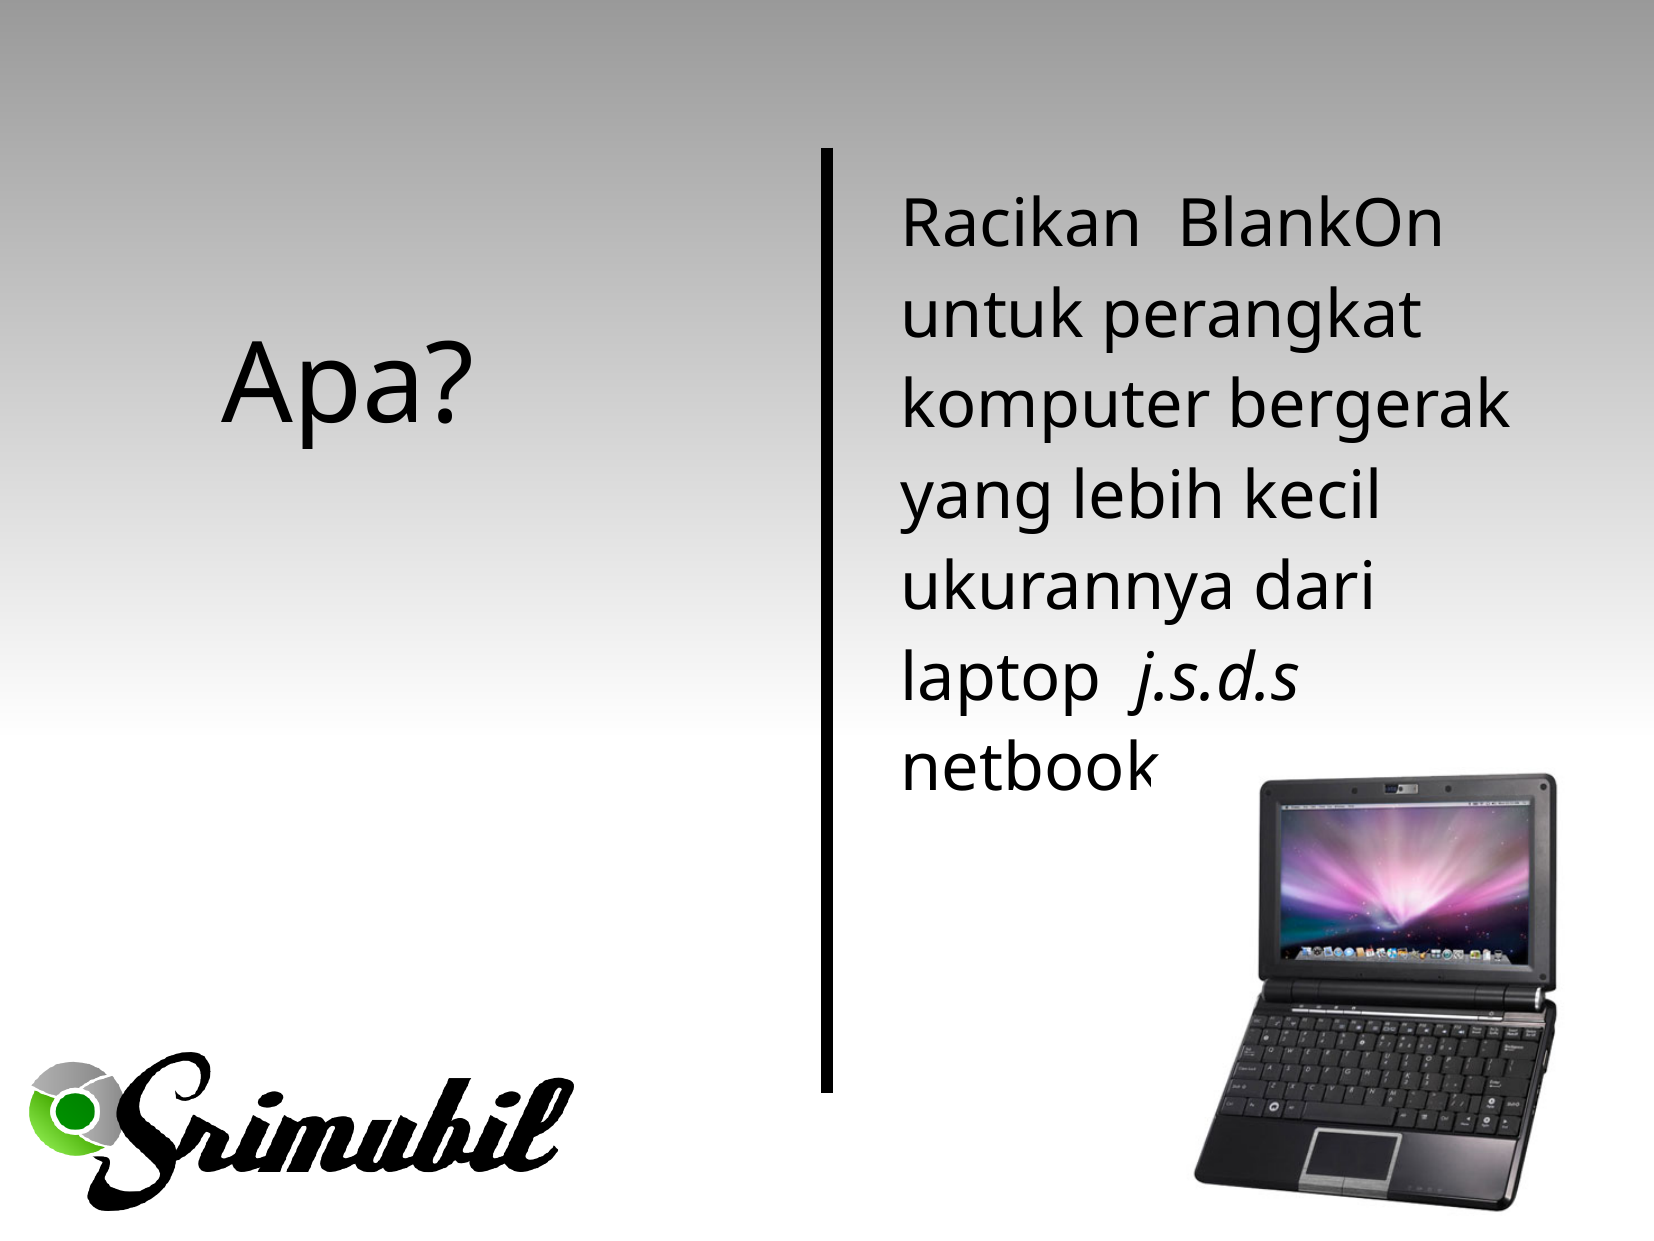

Racikan BlankOn untuk perangkat komputer bergerak yang lebih kecil ukurannya dari laptop j.s.d.s netbook
Apa?